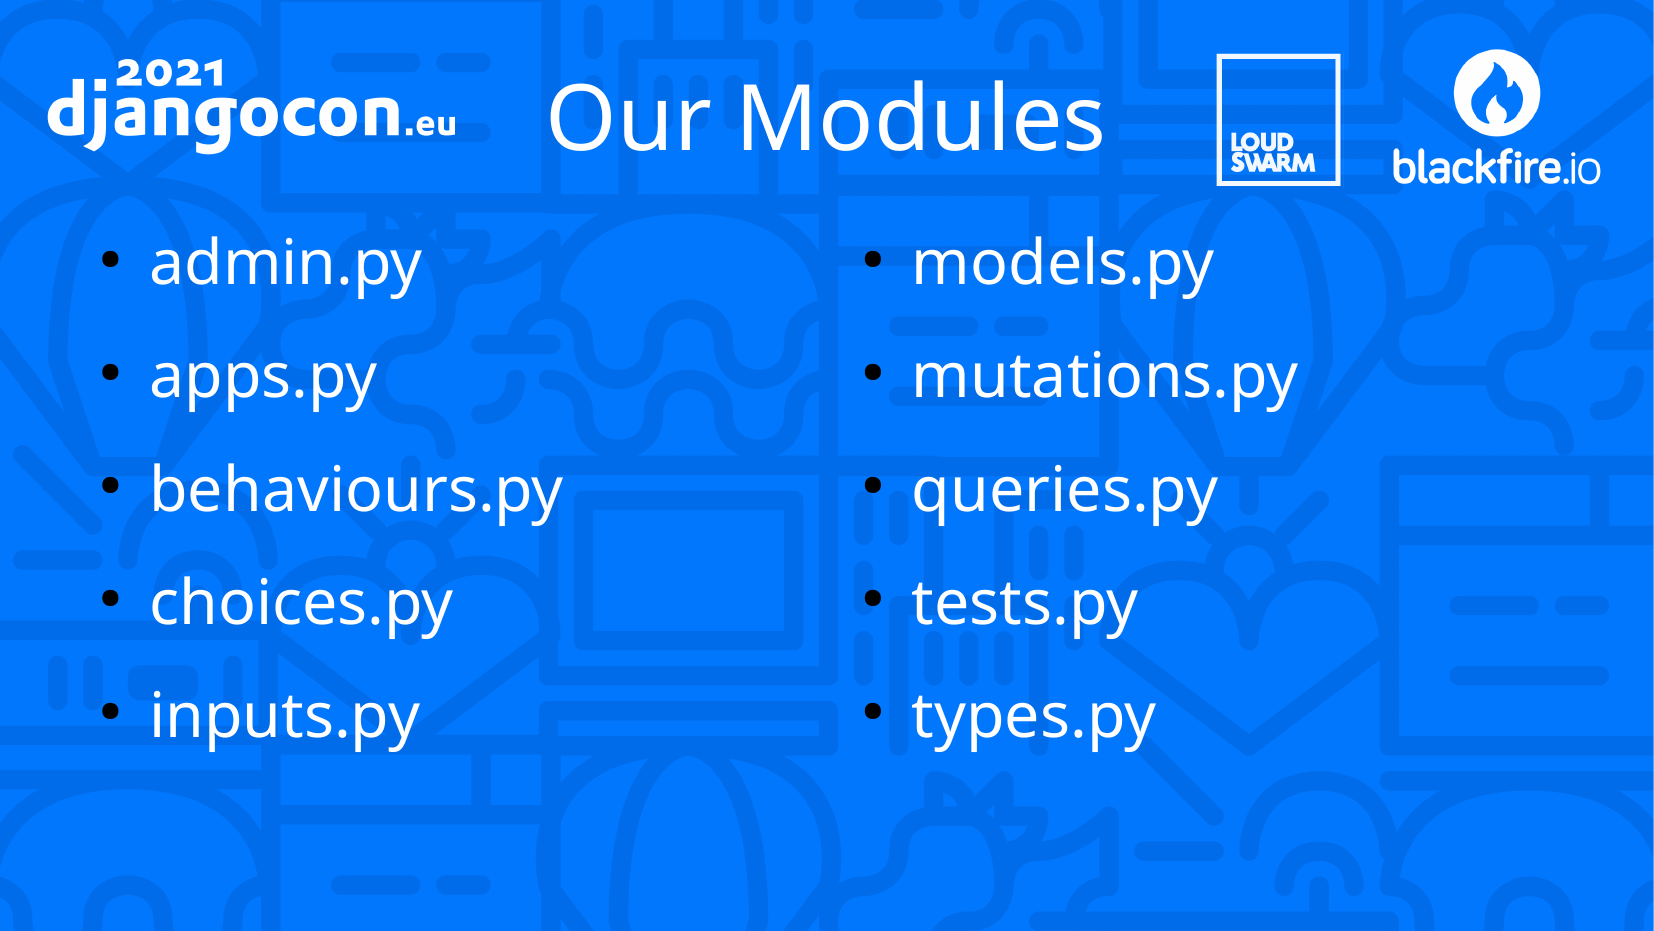

# Our Modules
admin.py
apps.py
behaviours.py
choices.py
inputs.py
models.py
mutations.py
queries.py
tests.py
types.py